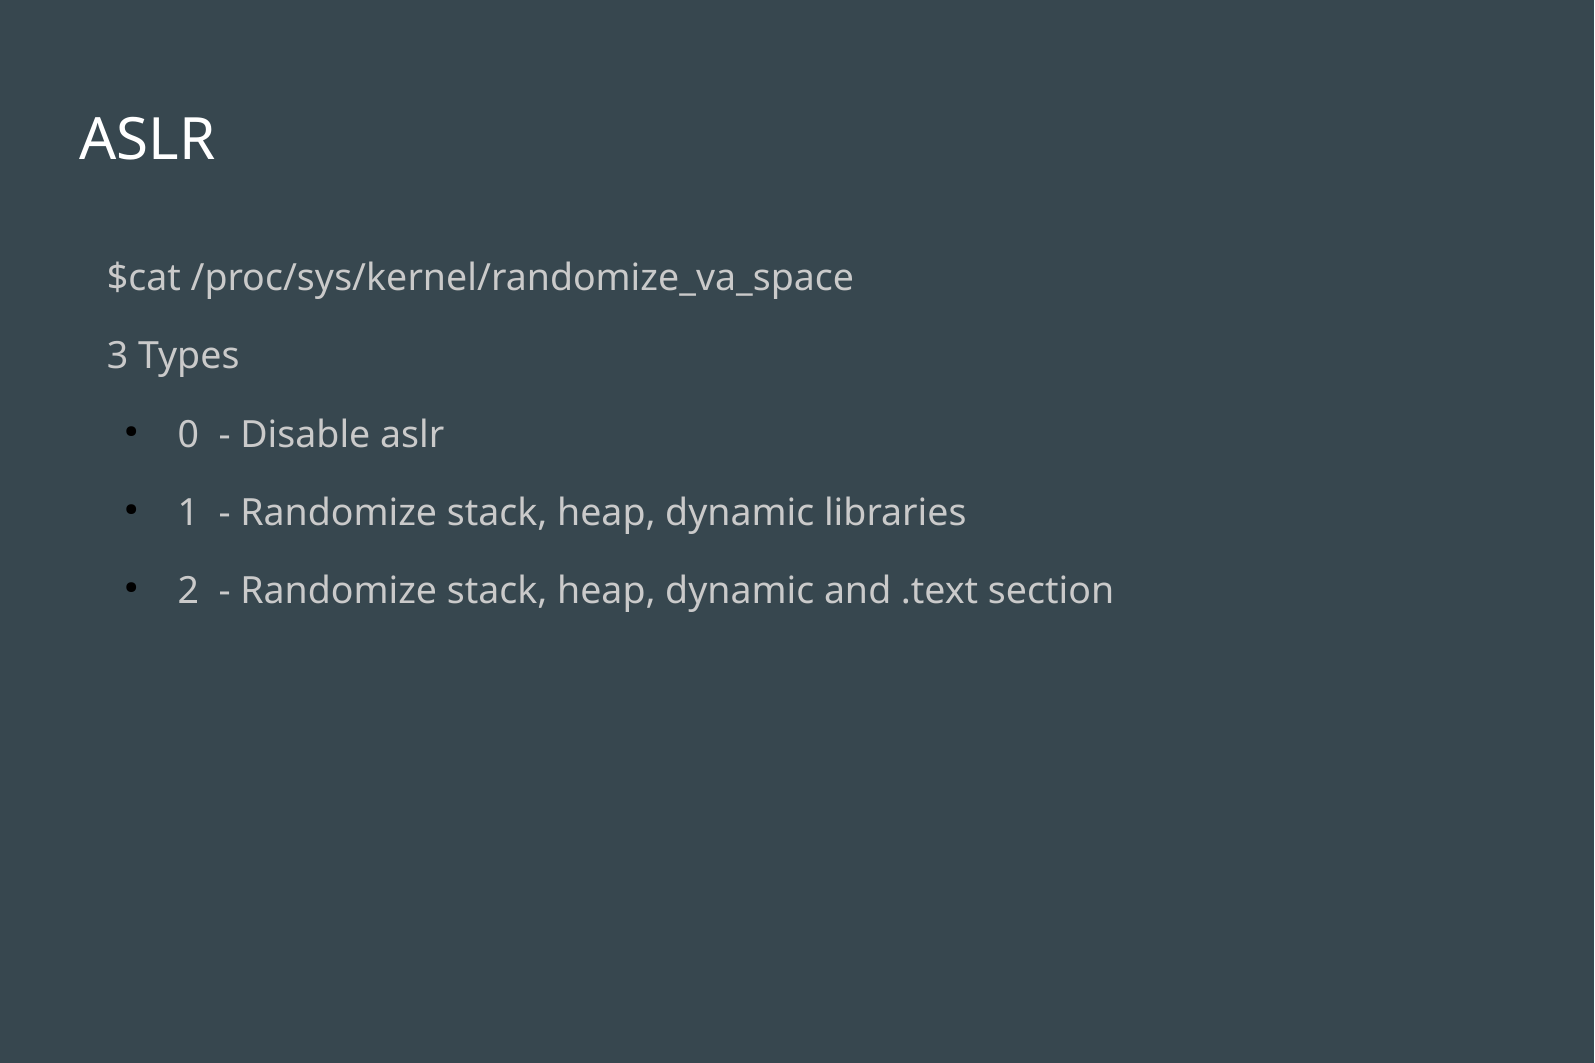

# ASLR
$cat /proc/sys/kernel/randomize_va_space
3 Types
0 - Disable aslr
1 - Randomize stack, heap, dynamic libraries
2 - Randomize stack, heap, dynamic and .text section